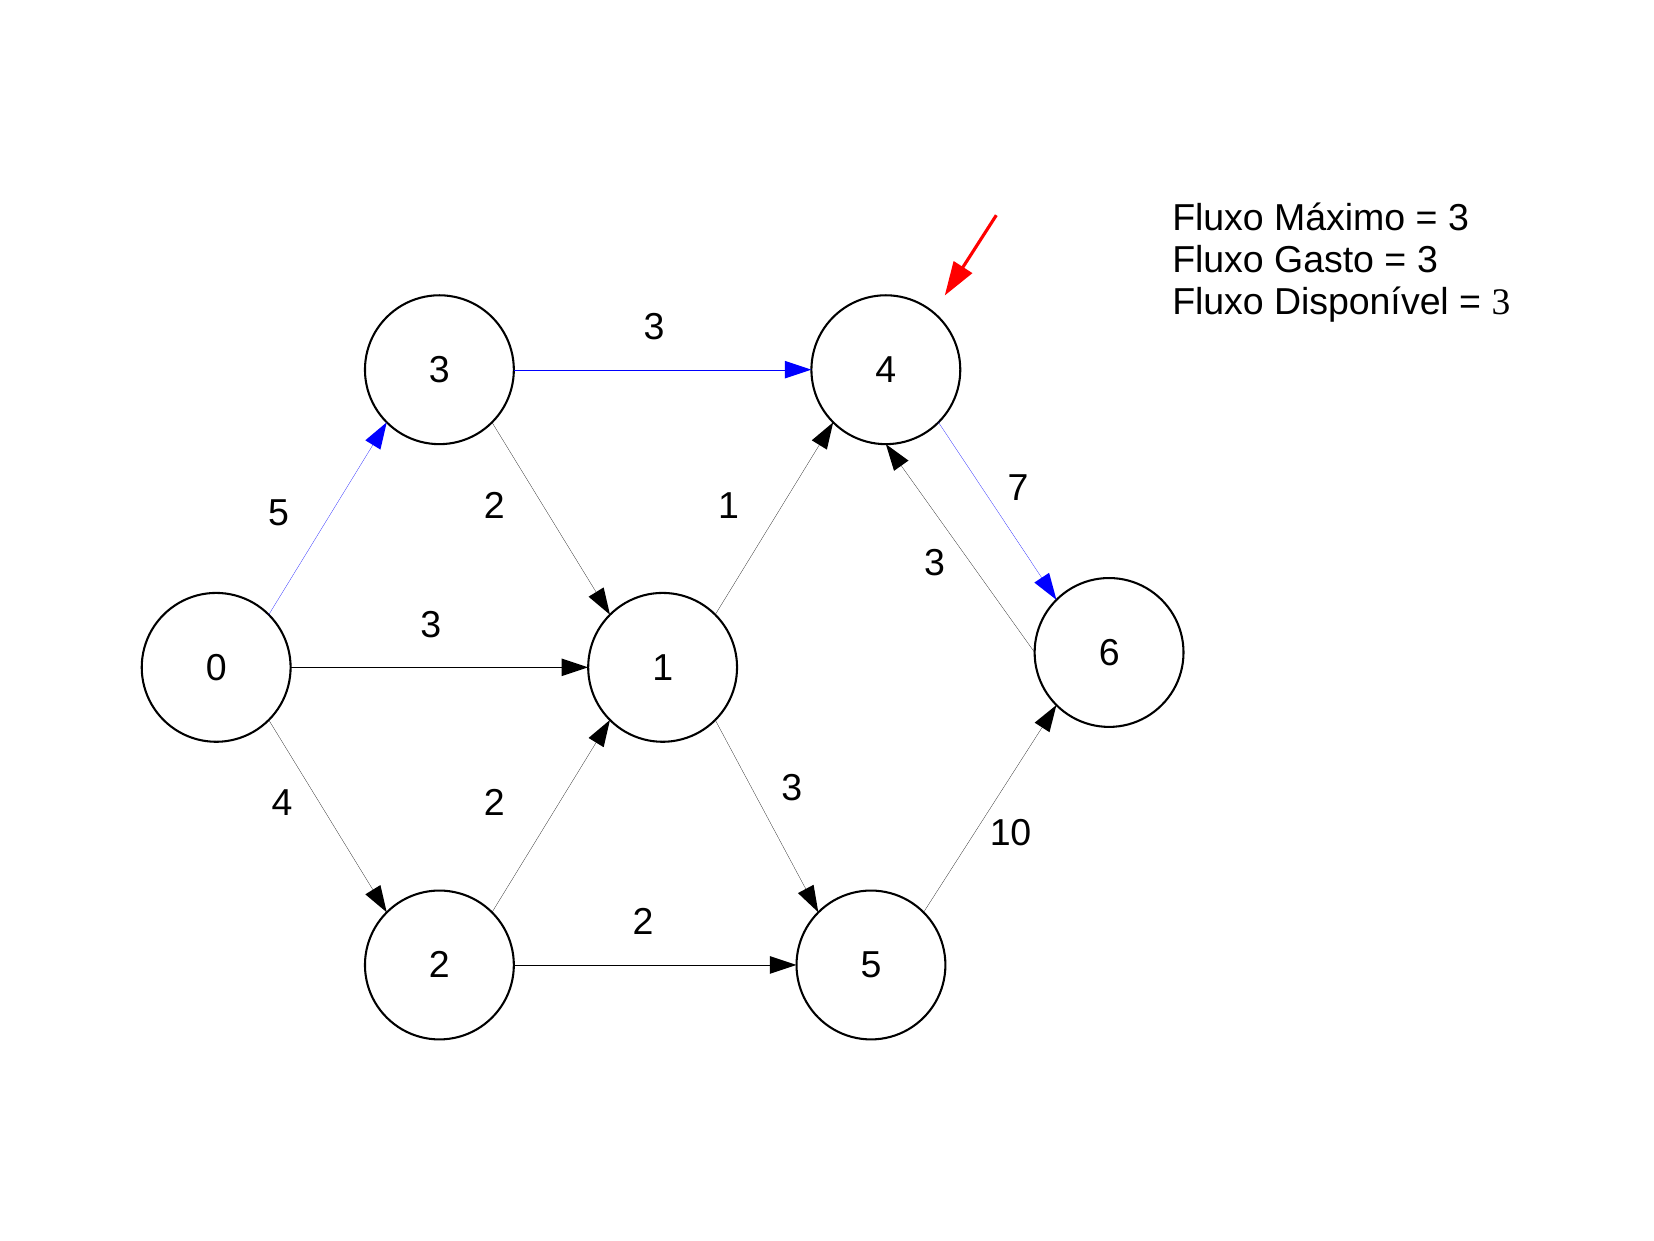

Fluxo Máximo = 3
Fluxo Gasto = 3
Fluxo Disponível = 3
3
4
3
7
2
1
5
3
6
0
1
3
3
4
2
10
2
5
2